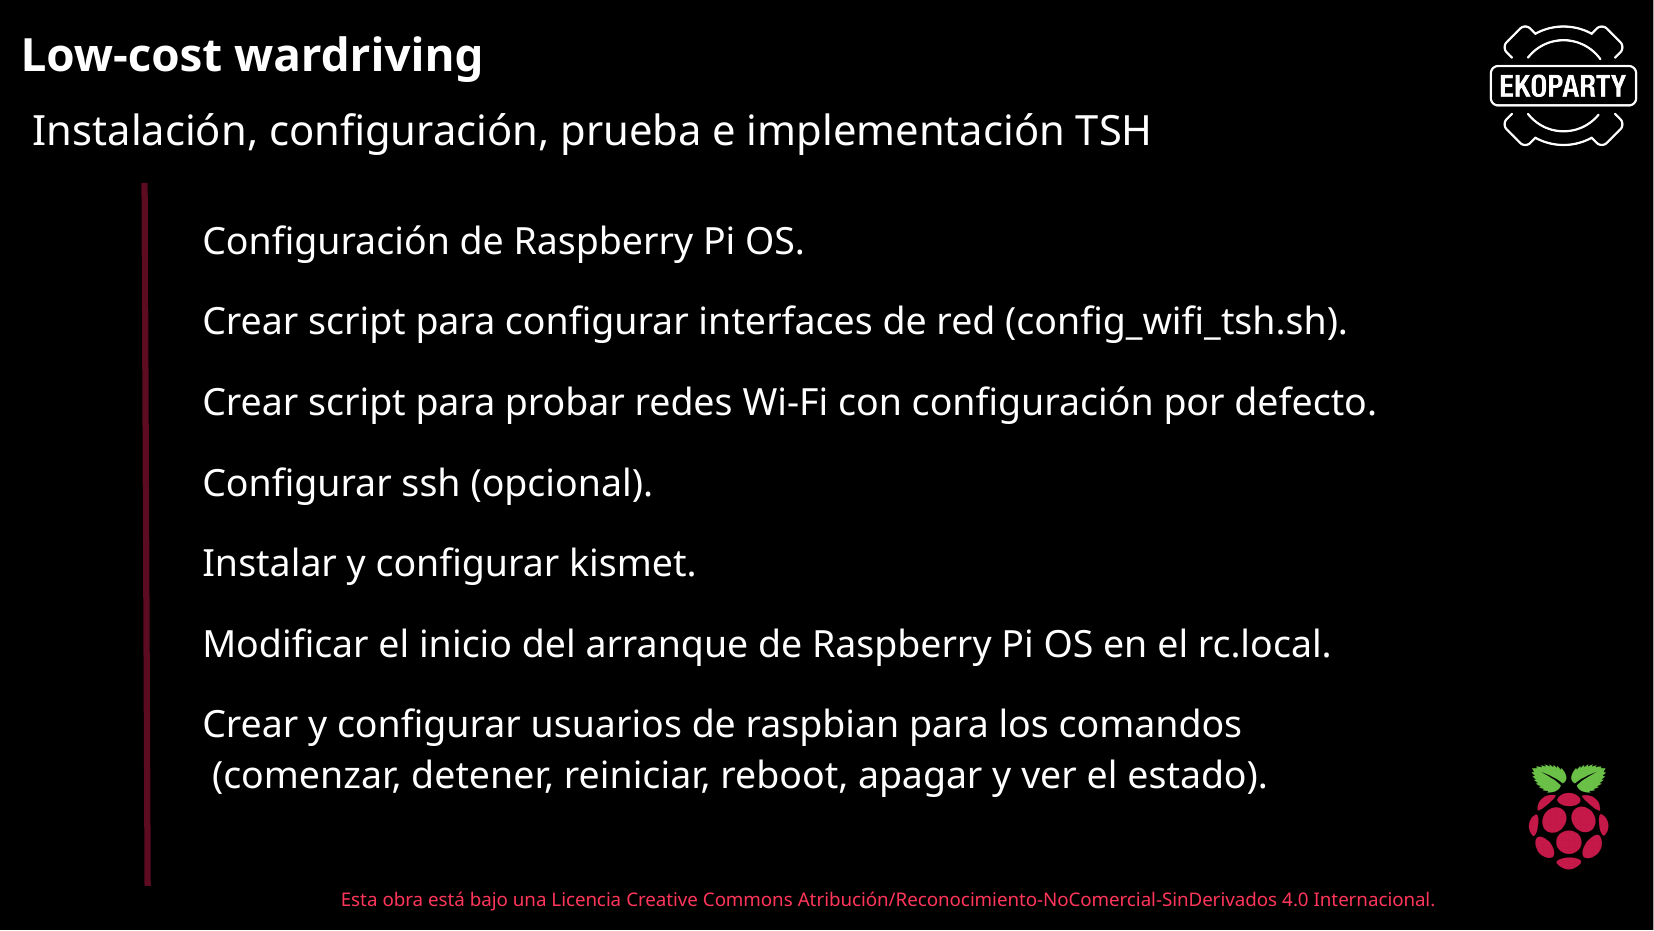

Low-cost wardriving
Instalación, configuración, prueba e implementación TSH
Configuración de Raspberry Pi OS.
Crear script para configurar interfaces de red (config_wifi_tsh.sh).
Crear script para probar redes Wi-Fi con configuración por defecto.
Configurar ssh (opcional).
Instalar y configurar kismet.
Modificar el inicio del arranque de Raspberry Pi OS en el rc.local.
Crear y configurar usuarios de raspbian para los comandos
 (comenzar, detener, reiniciar, reboot, apagar y ver el estado).
Esta obra está bajo una Licencia Creative Commons Atribución/Reconocimiento-NoComercial-SinDerivados 4.0 Internacional.